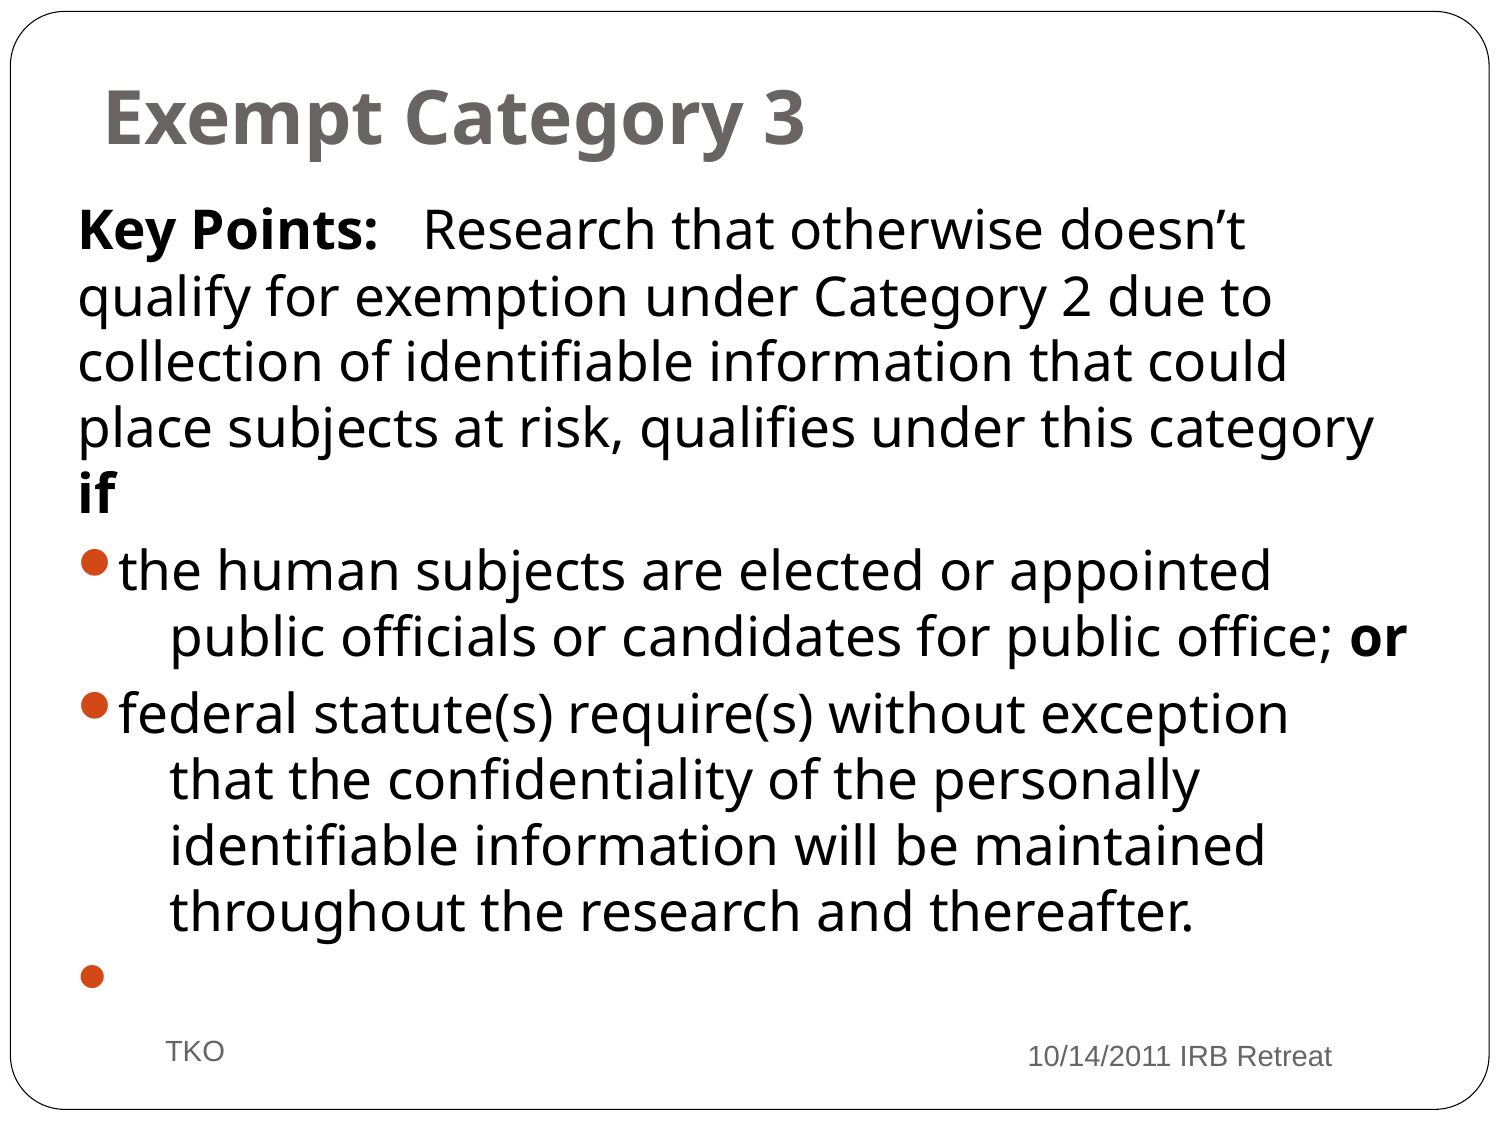

# Exempt Category 3
Key Points: Research that otherwise doesn’t qualify for exemption under Category 2 due to collection of identifiable information that could place subjects at risk, qualifies under this category if
the human subjects are elected or appointed public officials or candidates for public office; or
federal statute(s) require(s) without exception that the confidentiality of the personally identifiable information will be maintained throughout the research and thereafter.
TKO
10/14/2011 IRB Retreat